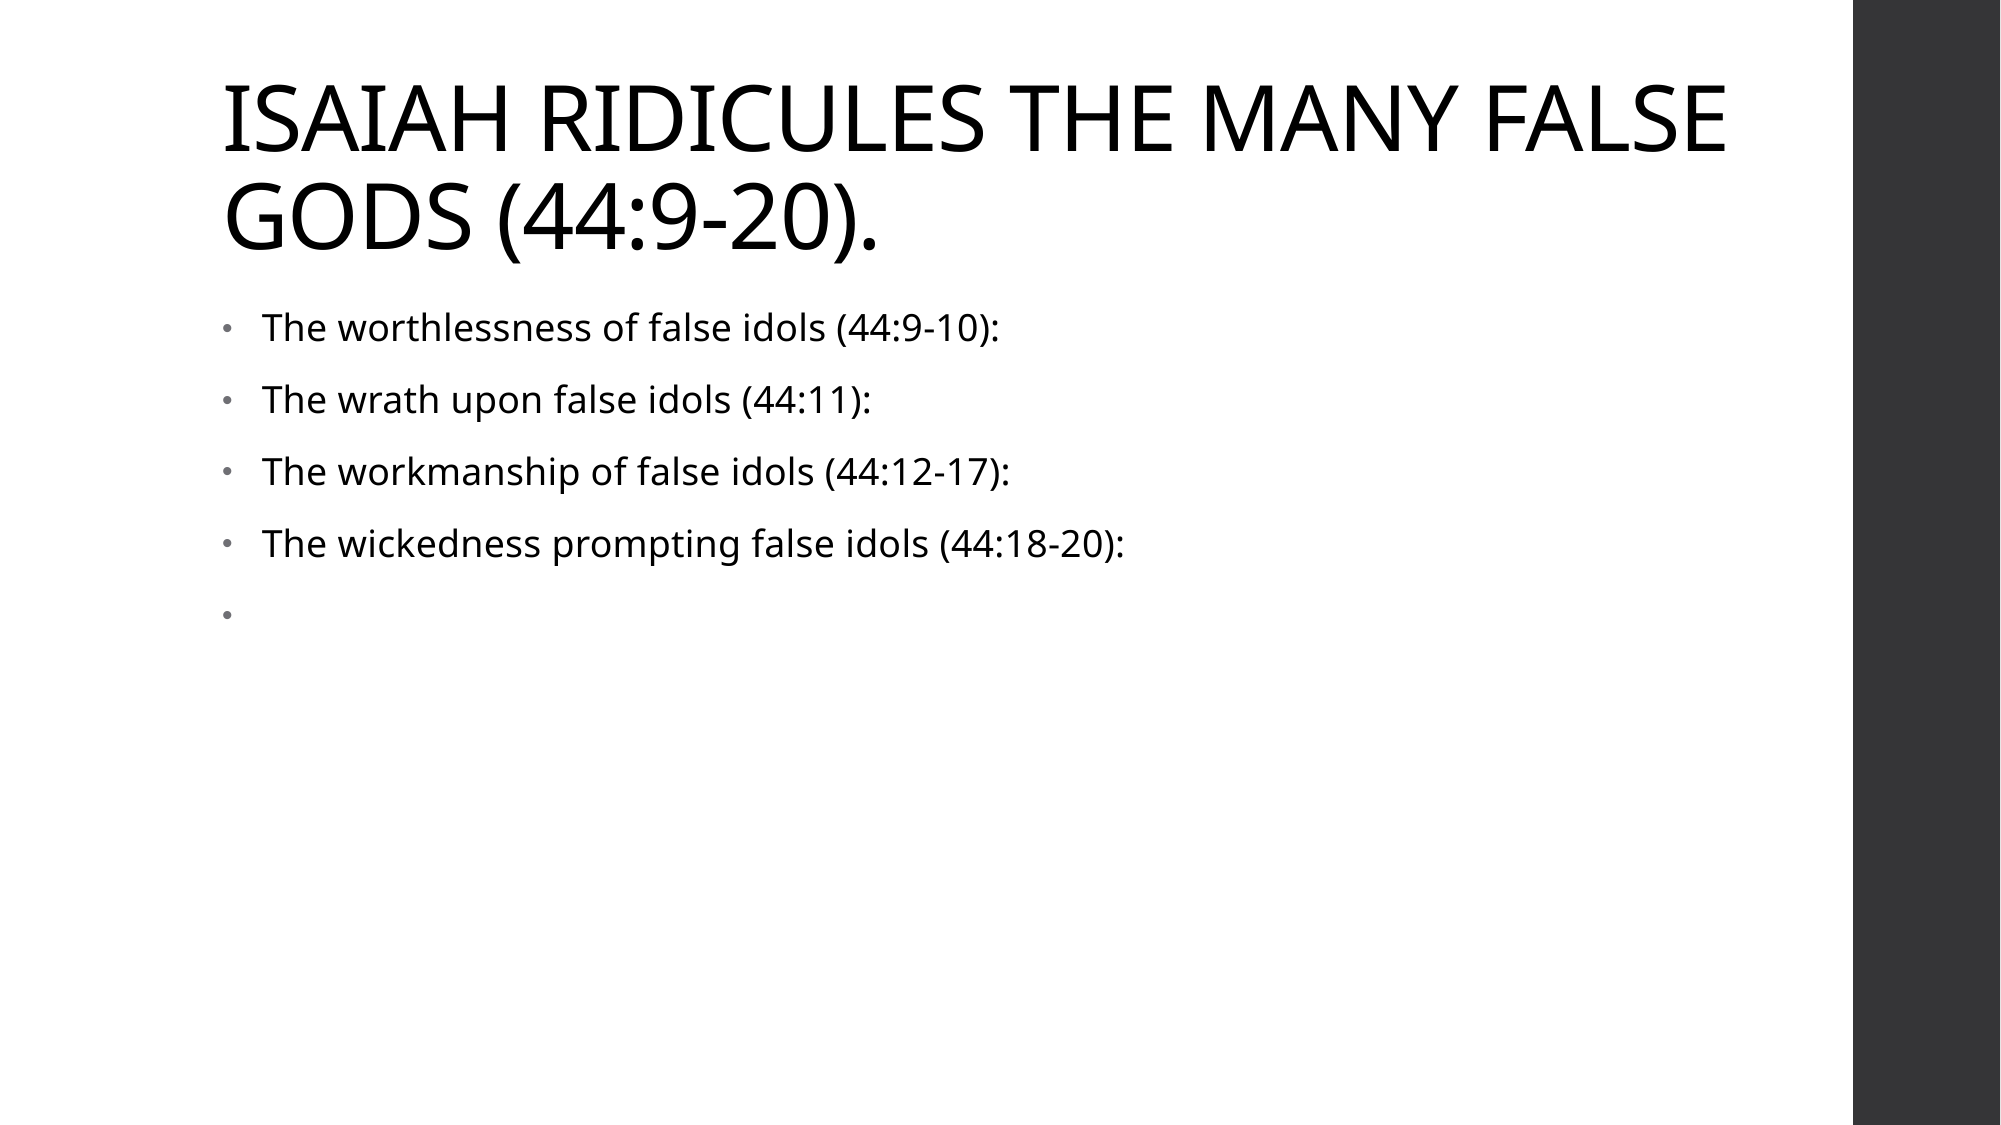

# ISAIAH RIDICULES THE MANY FALSE GODS (44:9-20).
 The worthlessness of false idols (44:9-10):
 The wrath upon false idols (44:11):
 The workmanship of false idols (44:12-17):
 The wickedness prompting false idols (44:18-20):